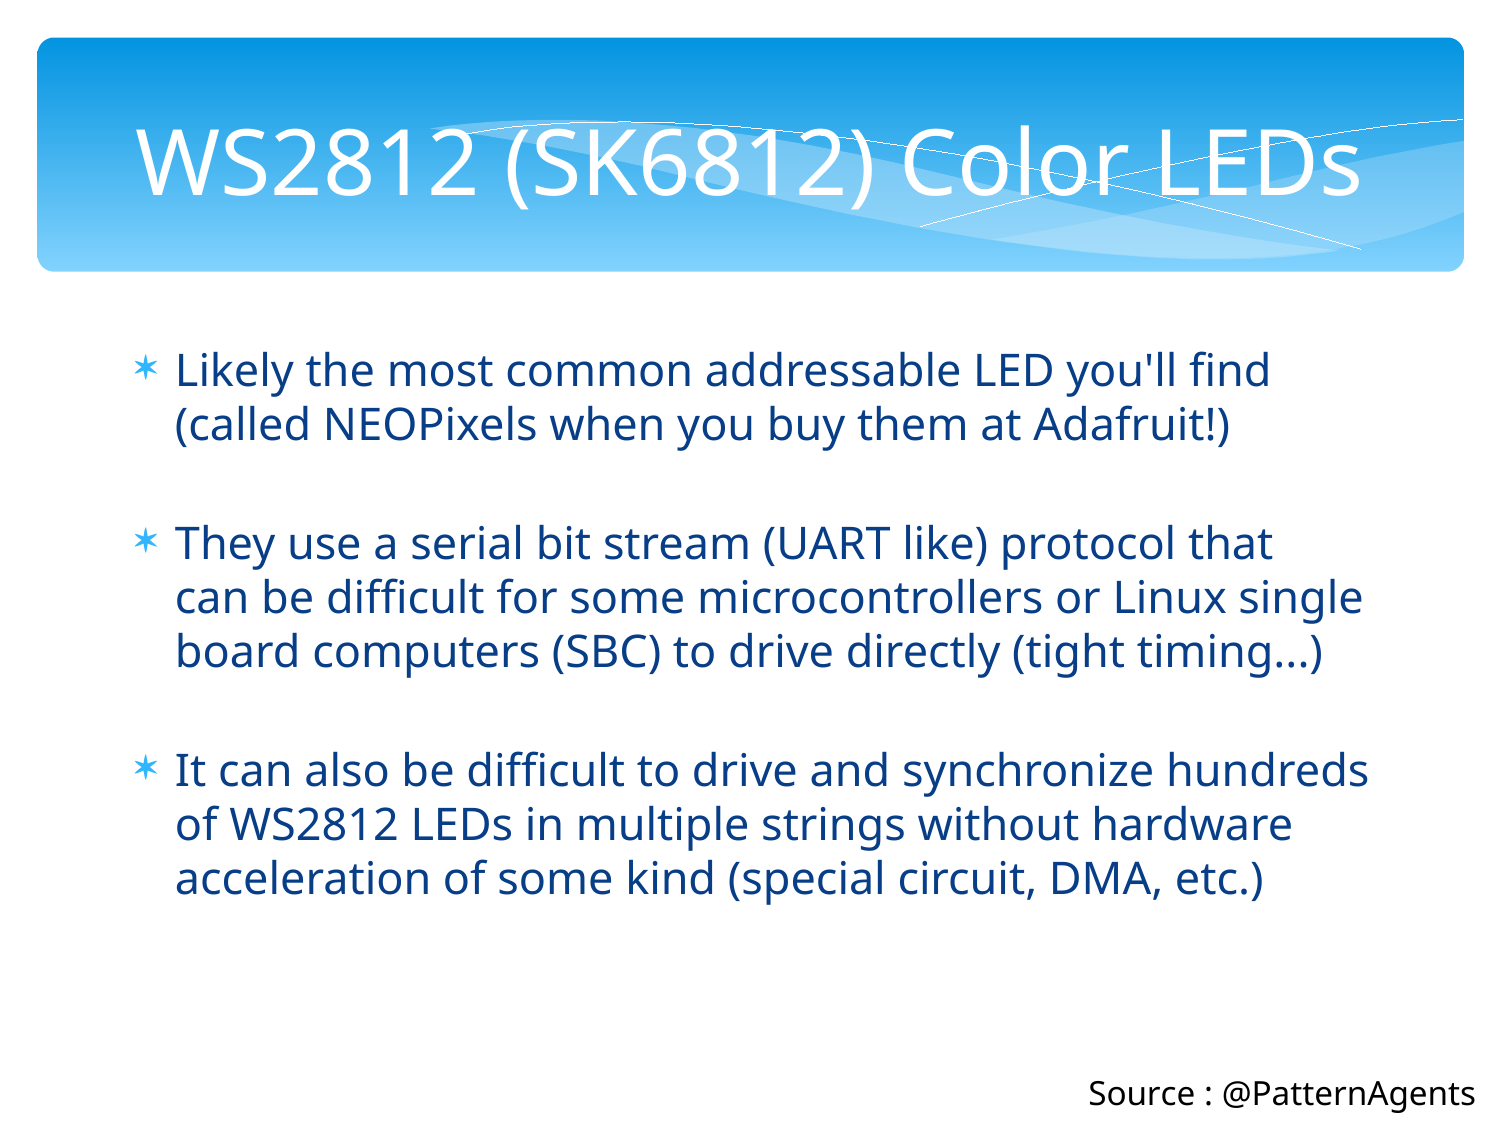

# WS2812 (SK6812) Color LEDs
Likely the most common addressable LED you'll find
(called NEOPixels when you buy them at Adafruit!)
They use a serial bit stream (UART like) protocol that
can be difficult for some microcontrollers or Linux single board computers (SBC) to drive directly (tight timing...)
It can also be difficult to drive and synchronize hundreds of WS2812 LEDs in multiple strings without hardware acceleration of some kind (special circuit, DMA, etc.)
Source : @PatternAgents